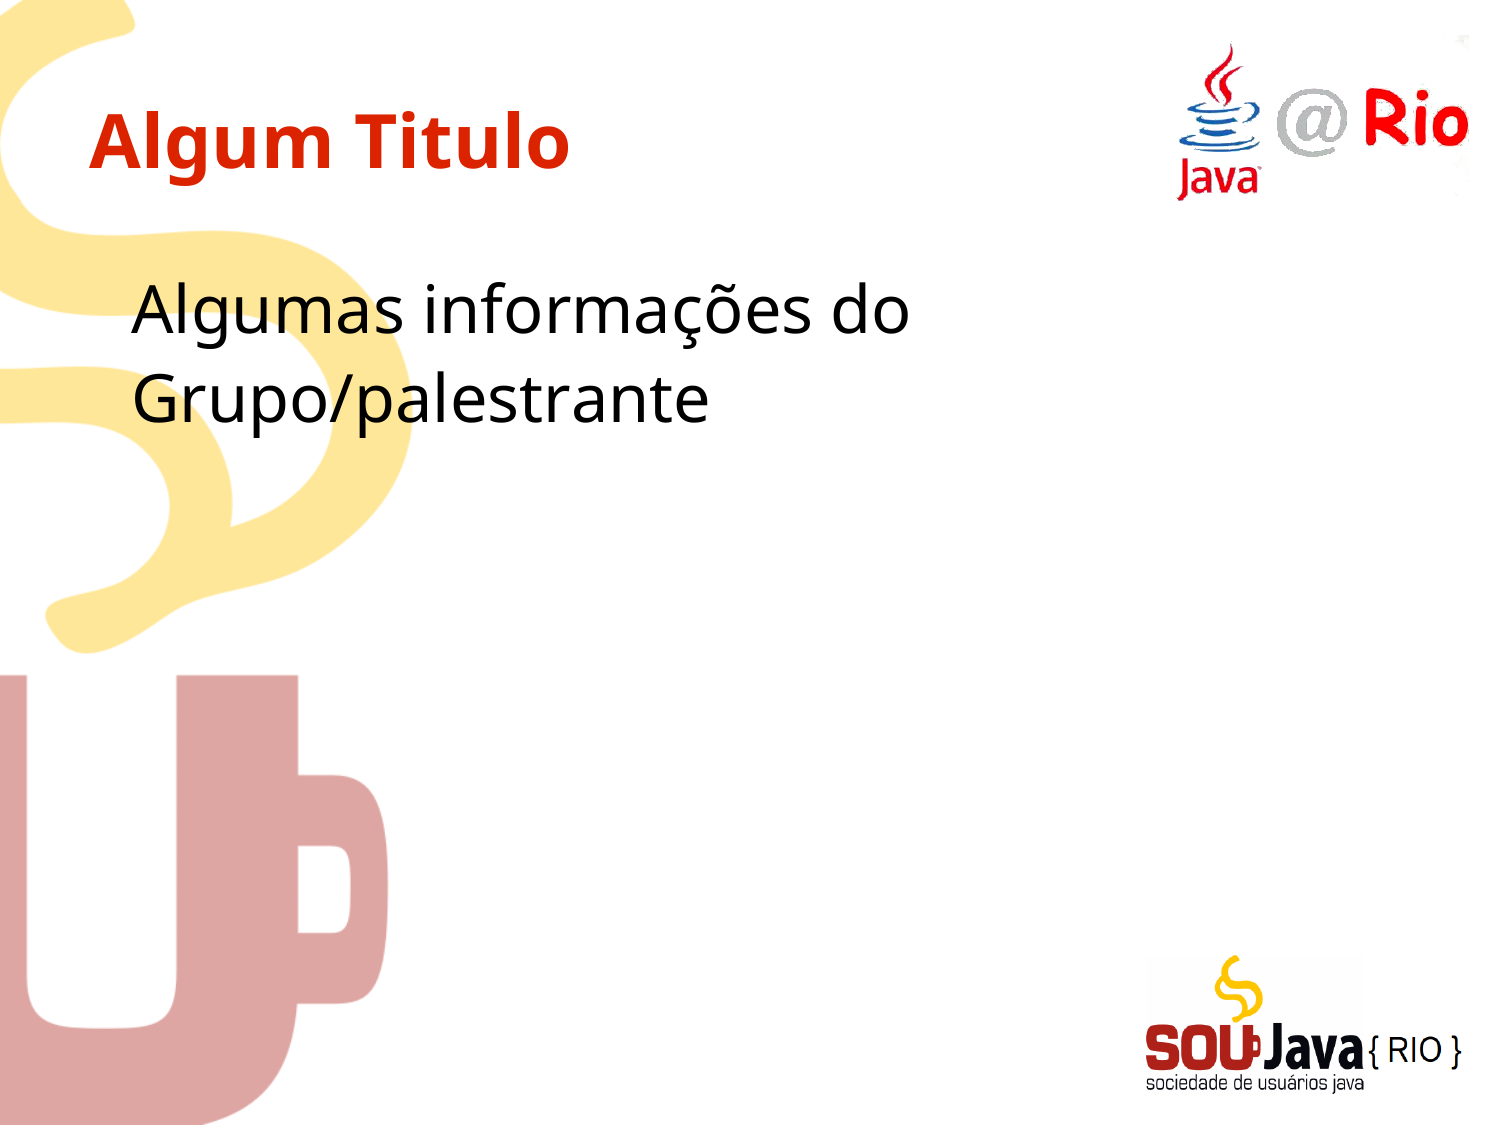

# Algum Titulo
Algumas informações do Grupo/palestrante